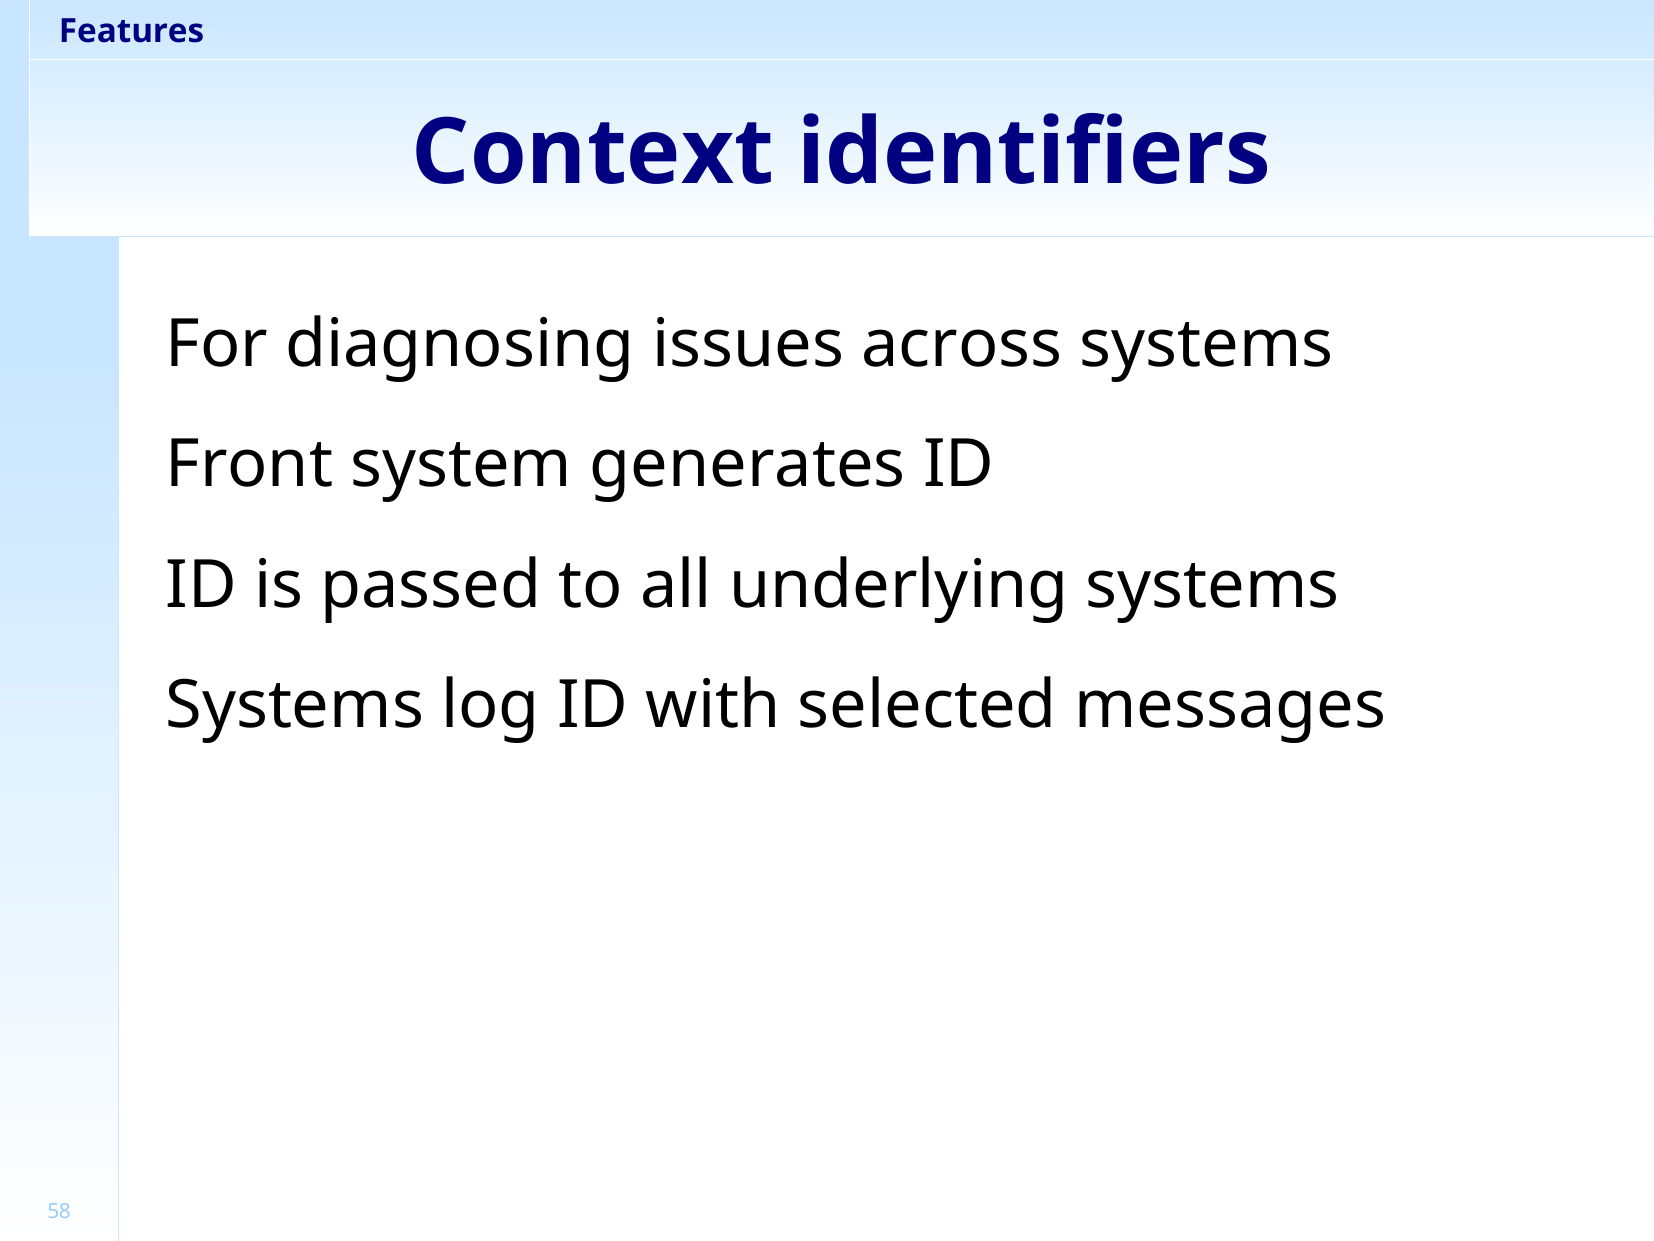

Features
# Context identifiers
For diagnosing issues across systems
Front system generates ID
ID is passed to all underlying systems
Systems log ID with selected messages